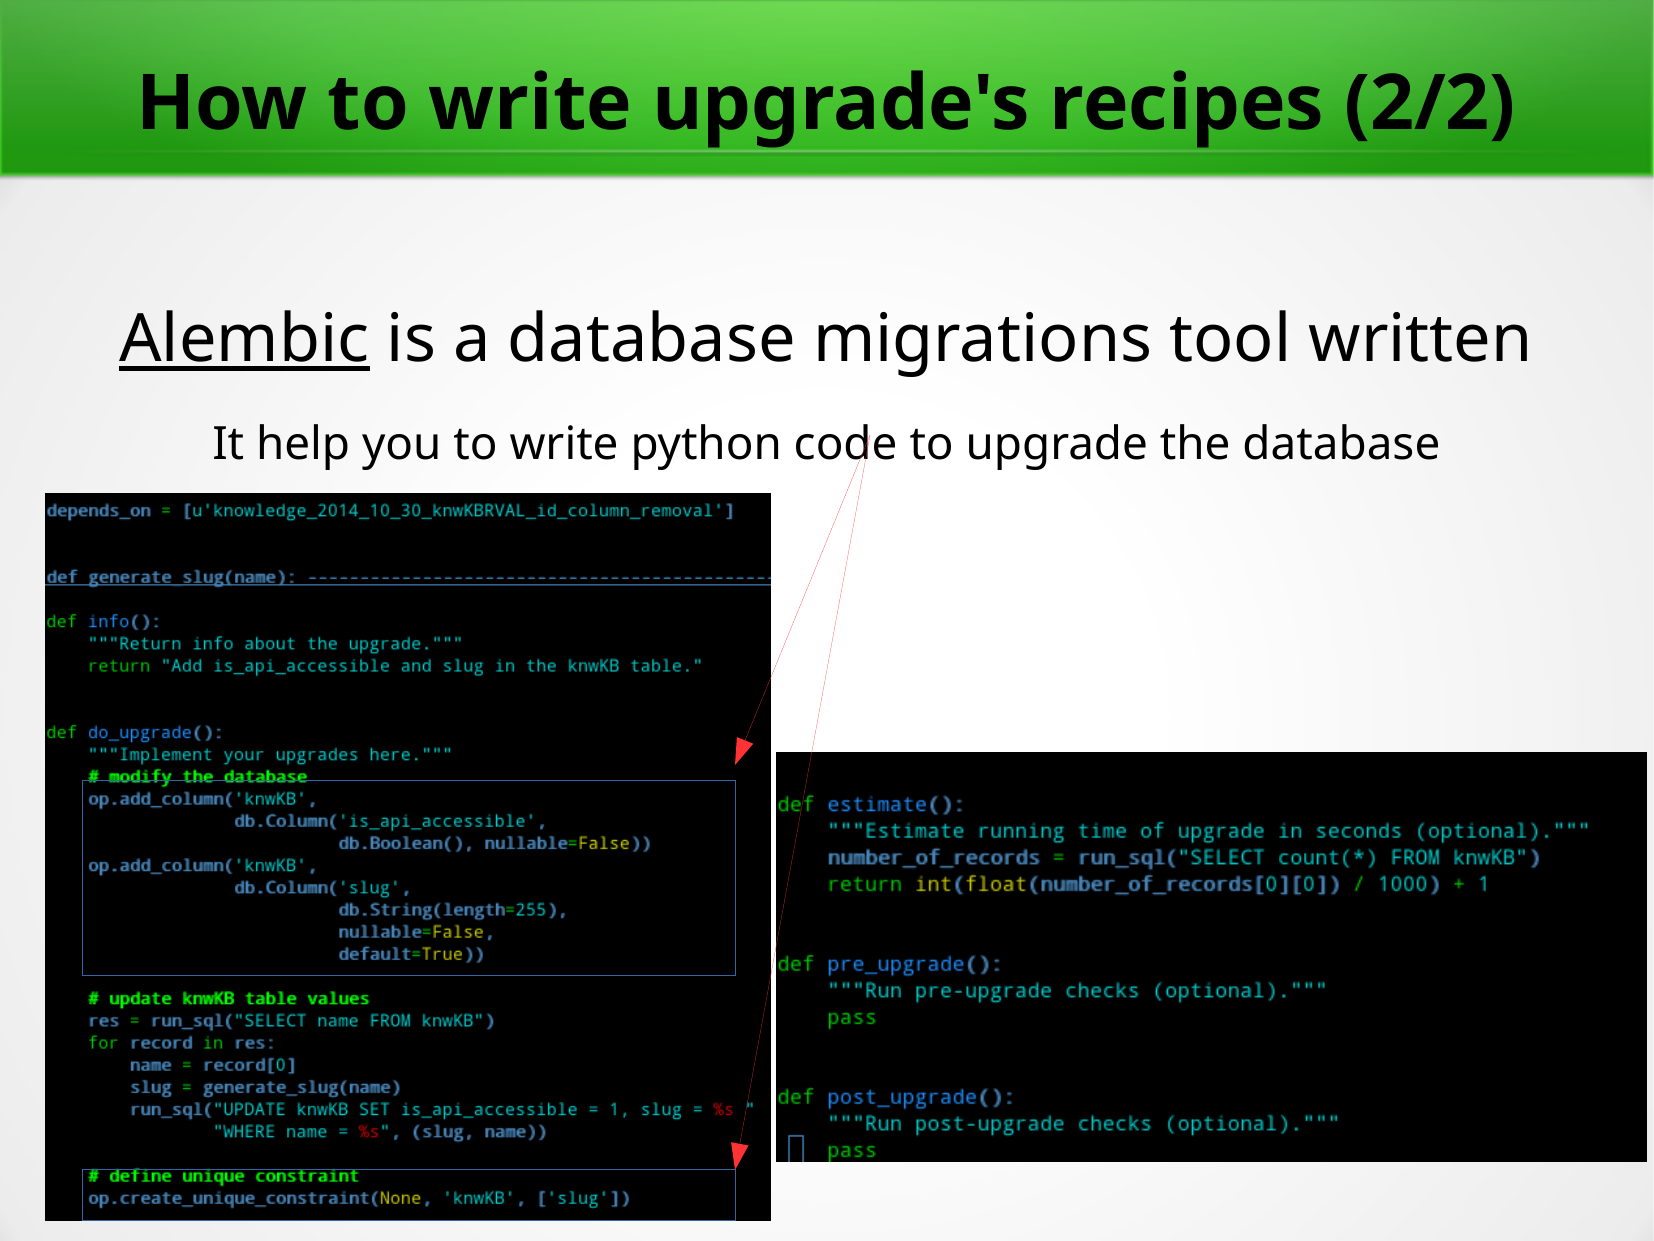

# How to write upgrade's recipes (2/2)
Alembic is a database migrations tool written
It help you to write python code to upgrade the database